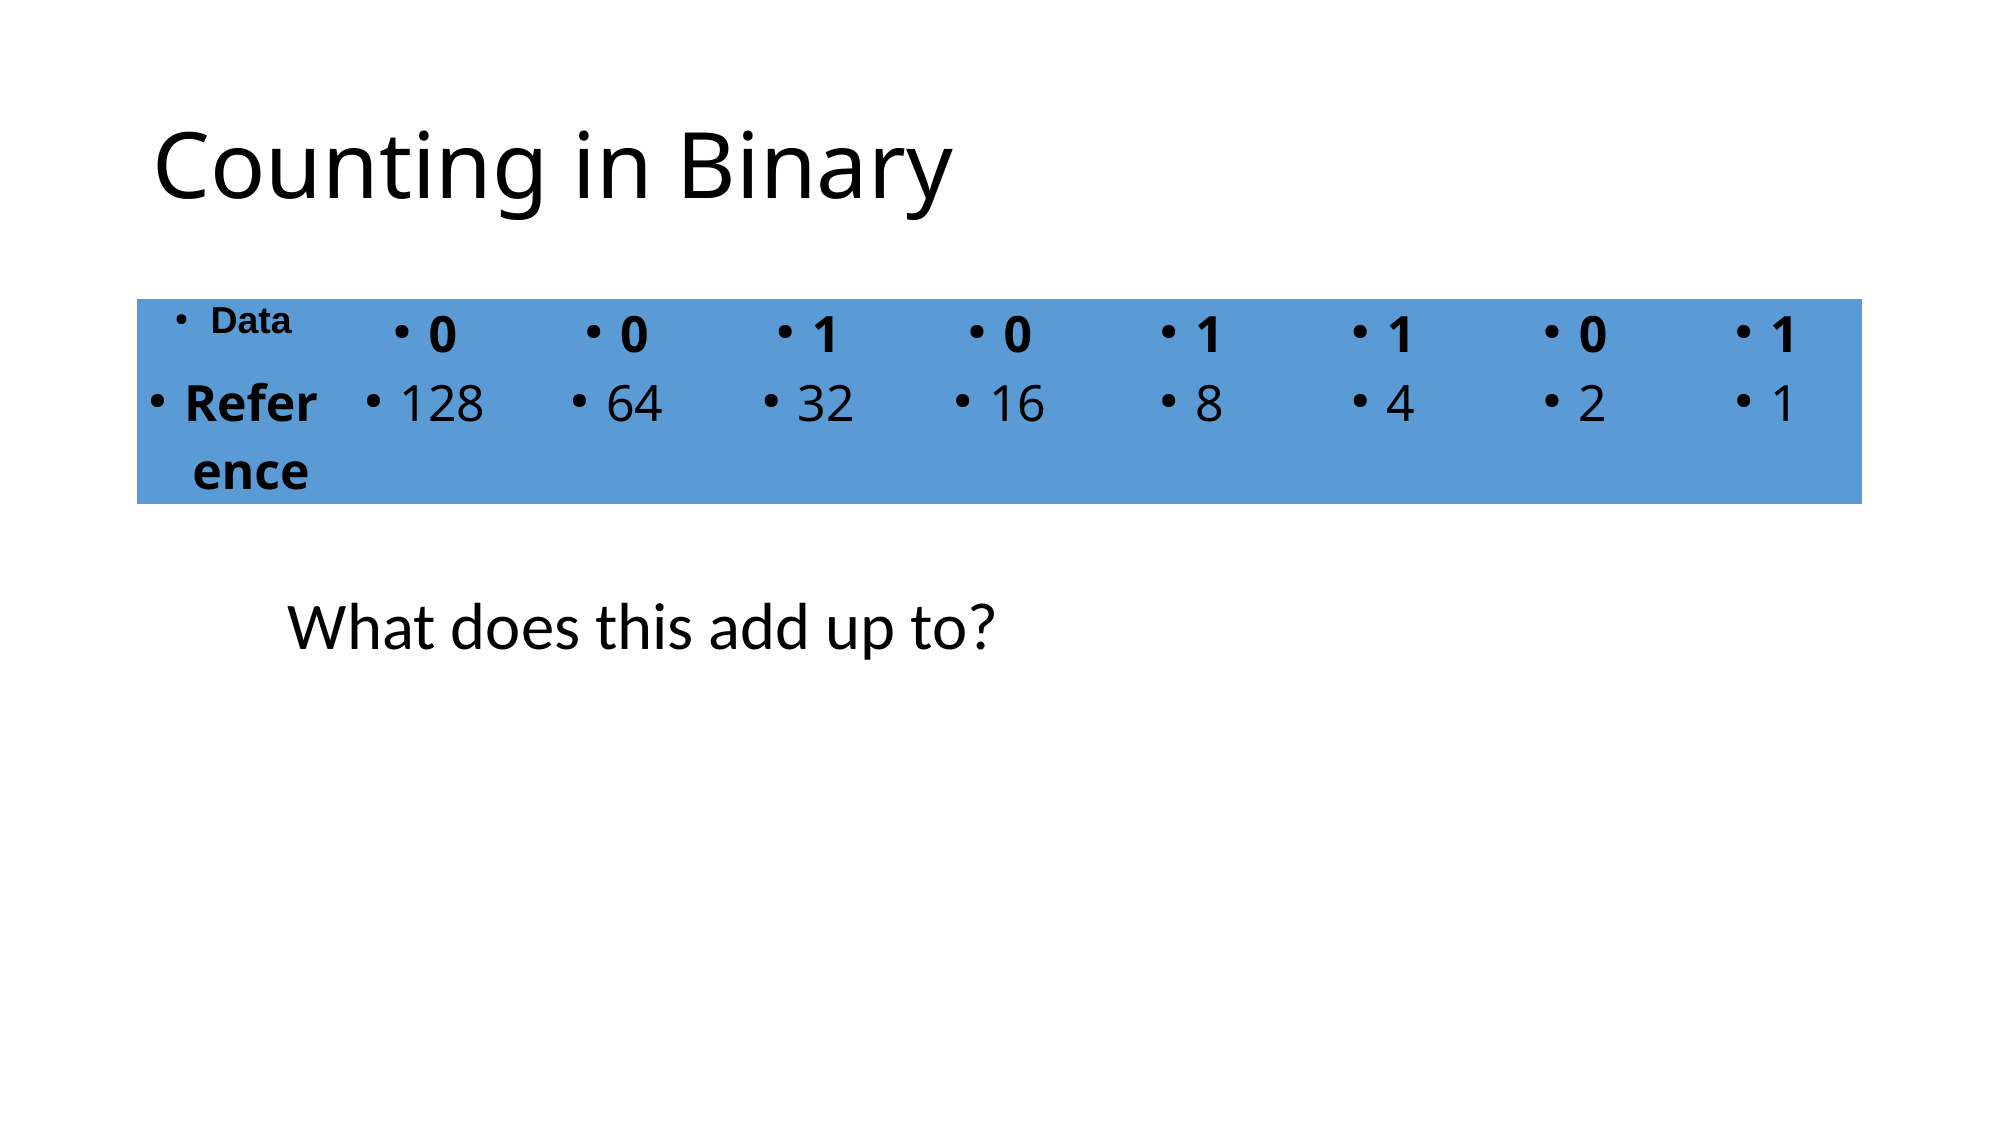

# Counting in Binary
| Data | 0 | 0 | 1 | 0 | 1 | 1 | 0 | 1 |
| --- | --- | --- | --- | --- | --- | --- | --- | --- |
| Reference | 128 | 64 | 32 | 16 | 8 | 4 | 2 | 1 |
What does this add up to?